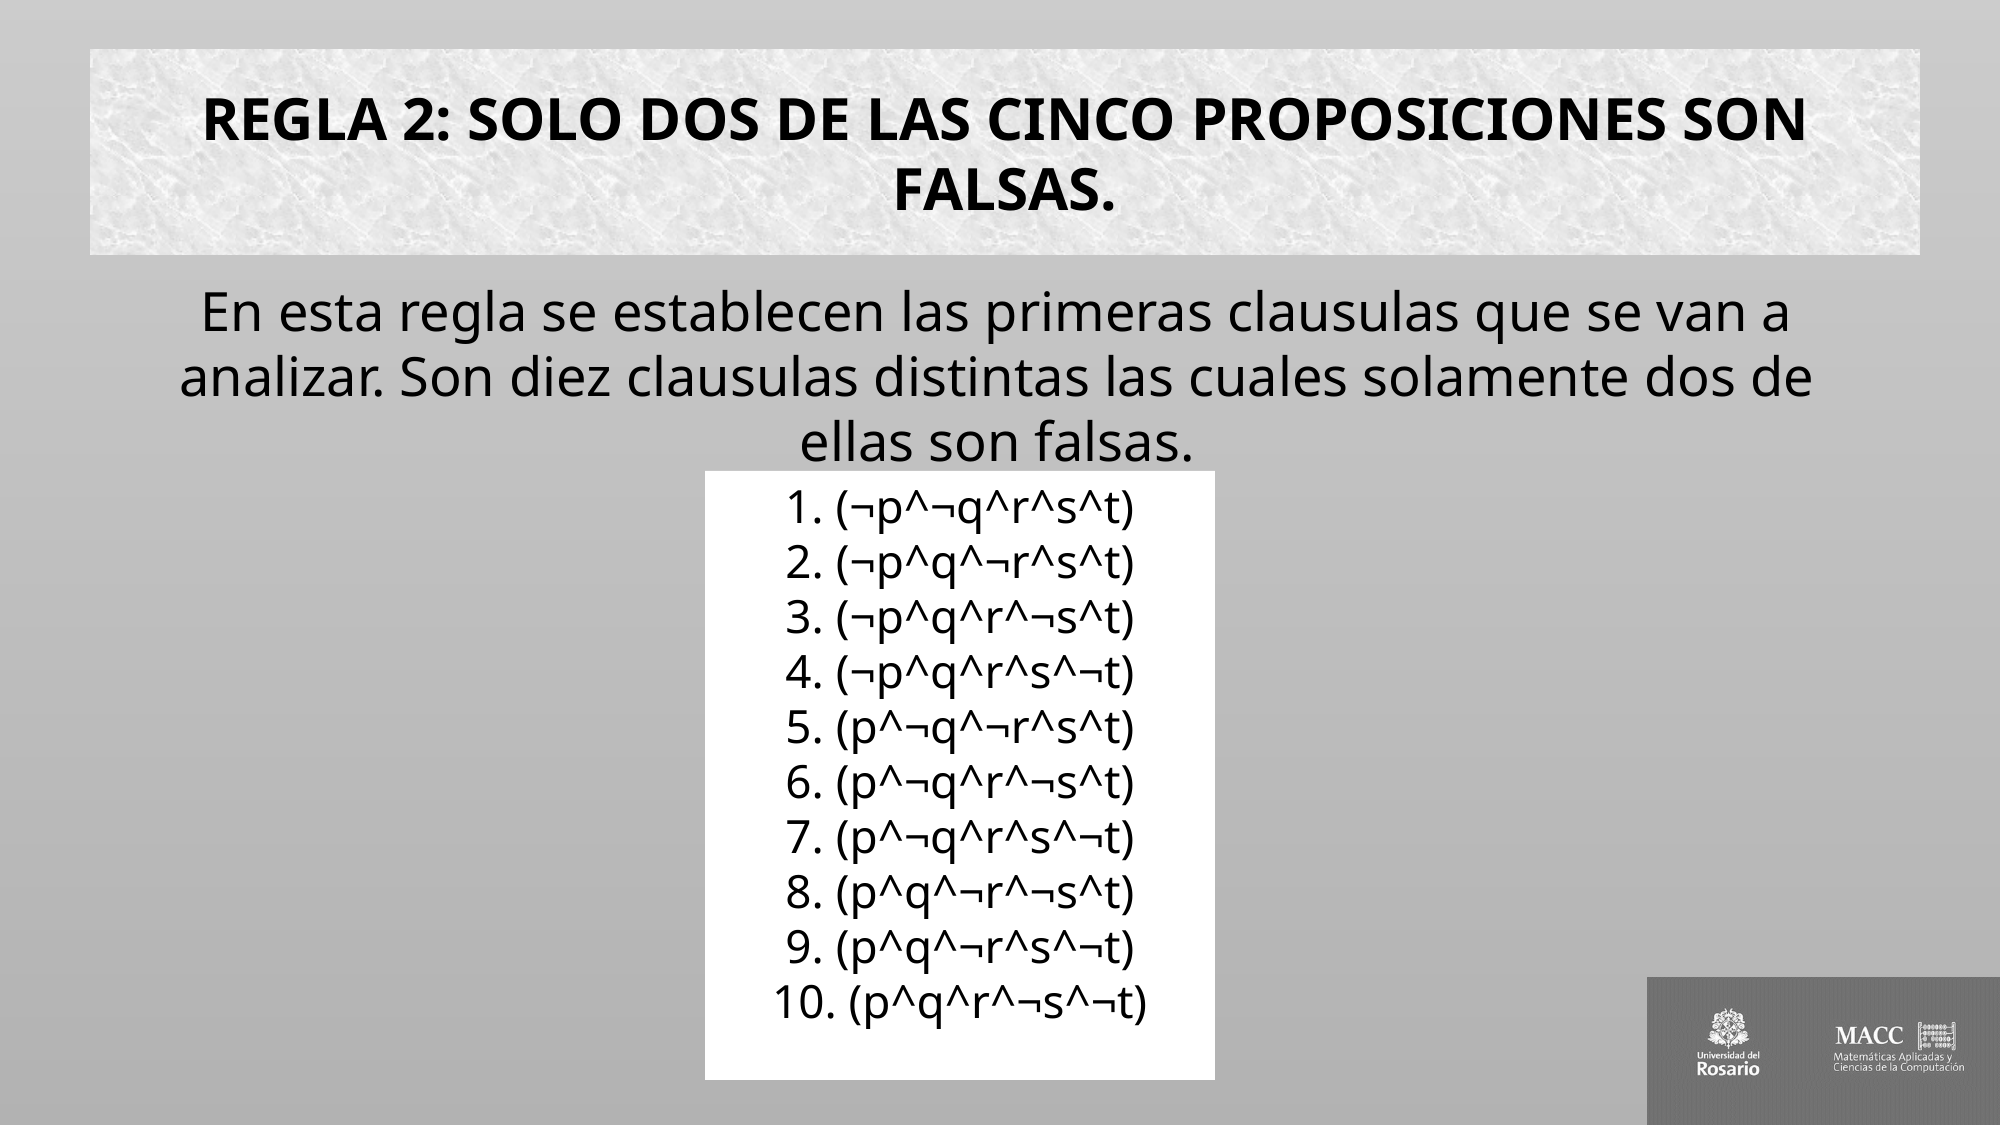

REGLA 2: SOLO DOS DE LAS CINCO PROPOSICIONES SON FALSAS.
En esta regla se establecen las primeras clausulas que se van a analizar. Son diez clausulas distintas las cuales solamente dos de ellas son falsas.
 1. (¬p^¬q^r^s^t)
2. (¬p^q^¬r^s^t)
3. (¬p^q^r^¬s^t)
4. (¬p^q^r^s^¬t)
5. (p^¬q^¬r^s^t)
6. (p^¬q^r^¬s^t)
7. (p^¬q^r^s^¬t)
8. (p^q^¬r^¬s^t)
9. (p^q^¬r^s^¬t)
10. (p^q^r^¬s^¬t)